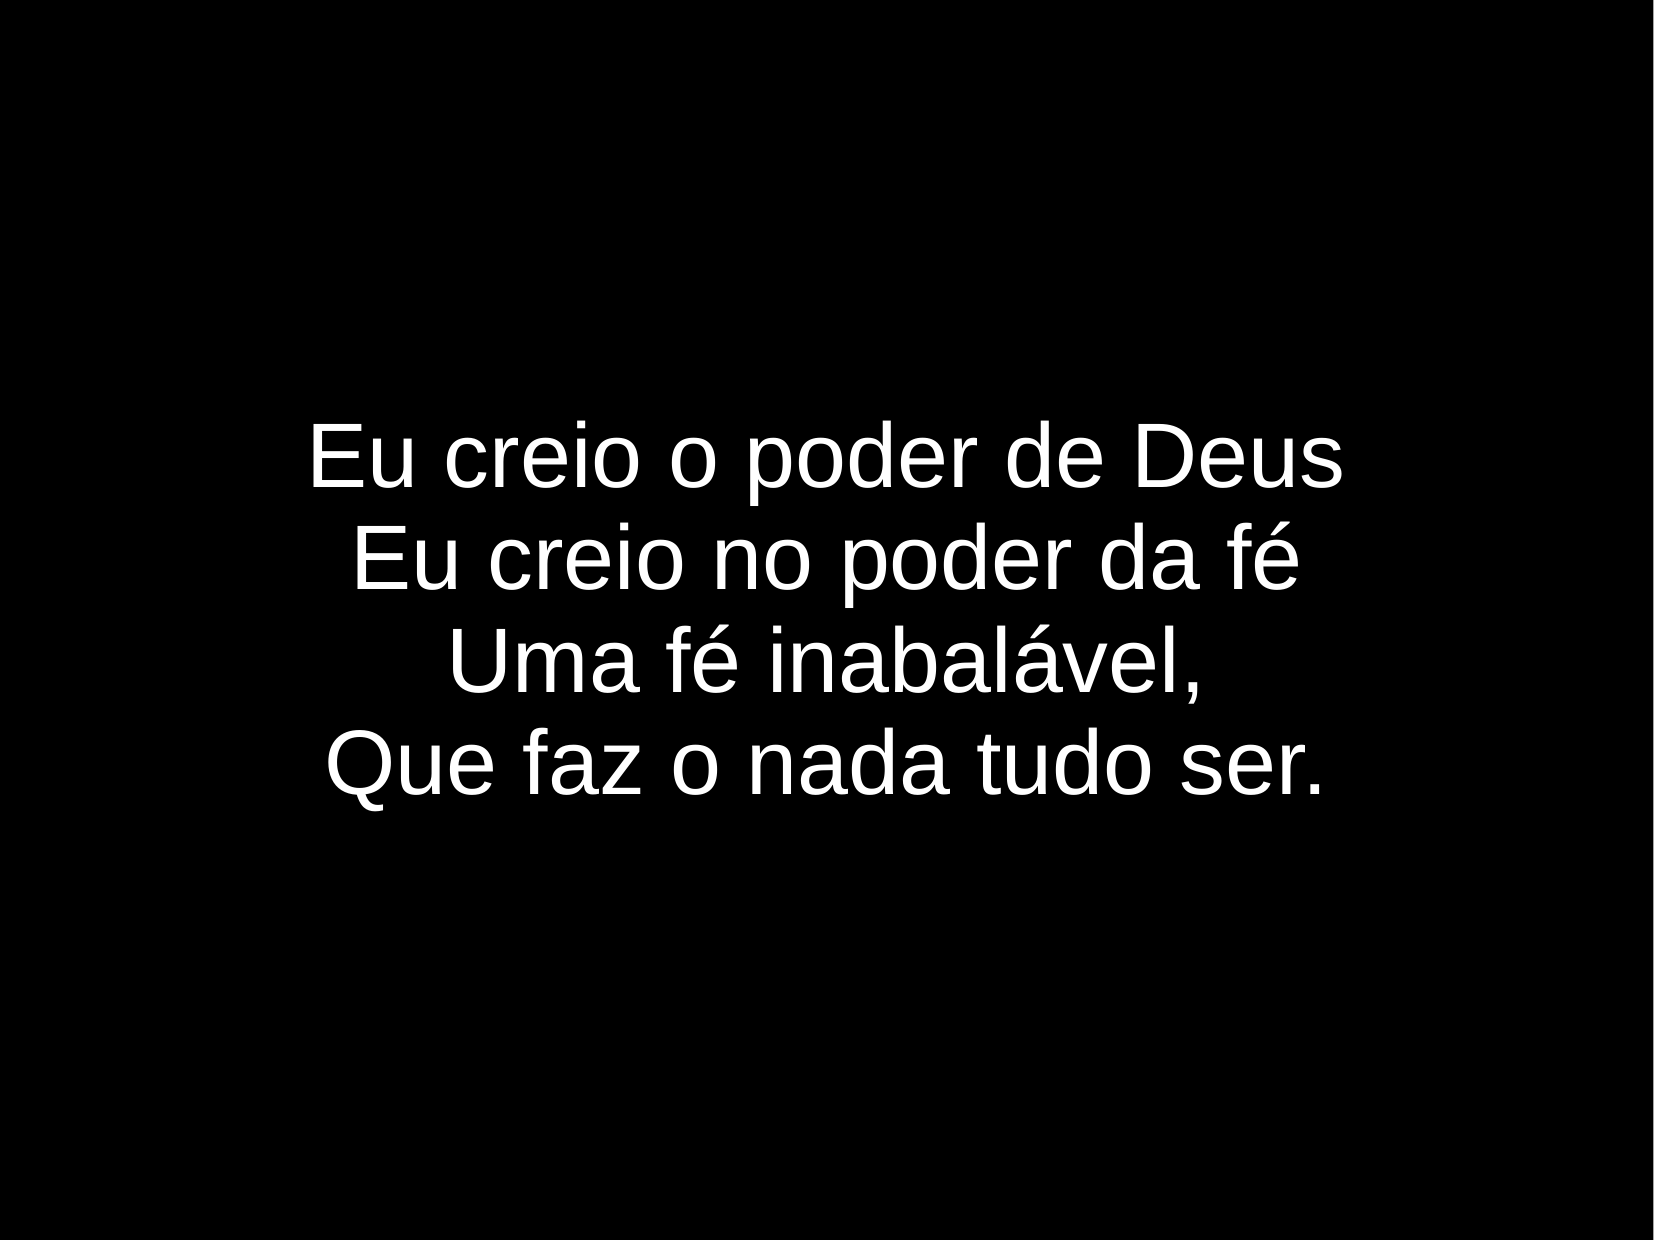

# Eu creio o poder de Deus
Eu creio no poder da fé
Uma fé inabalável,
Que faz o nada tudo ser.